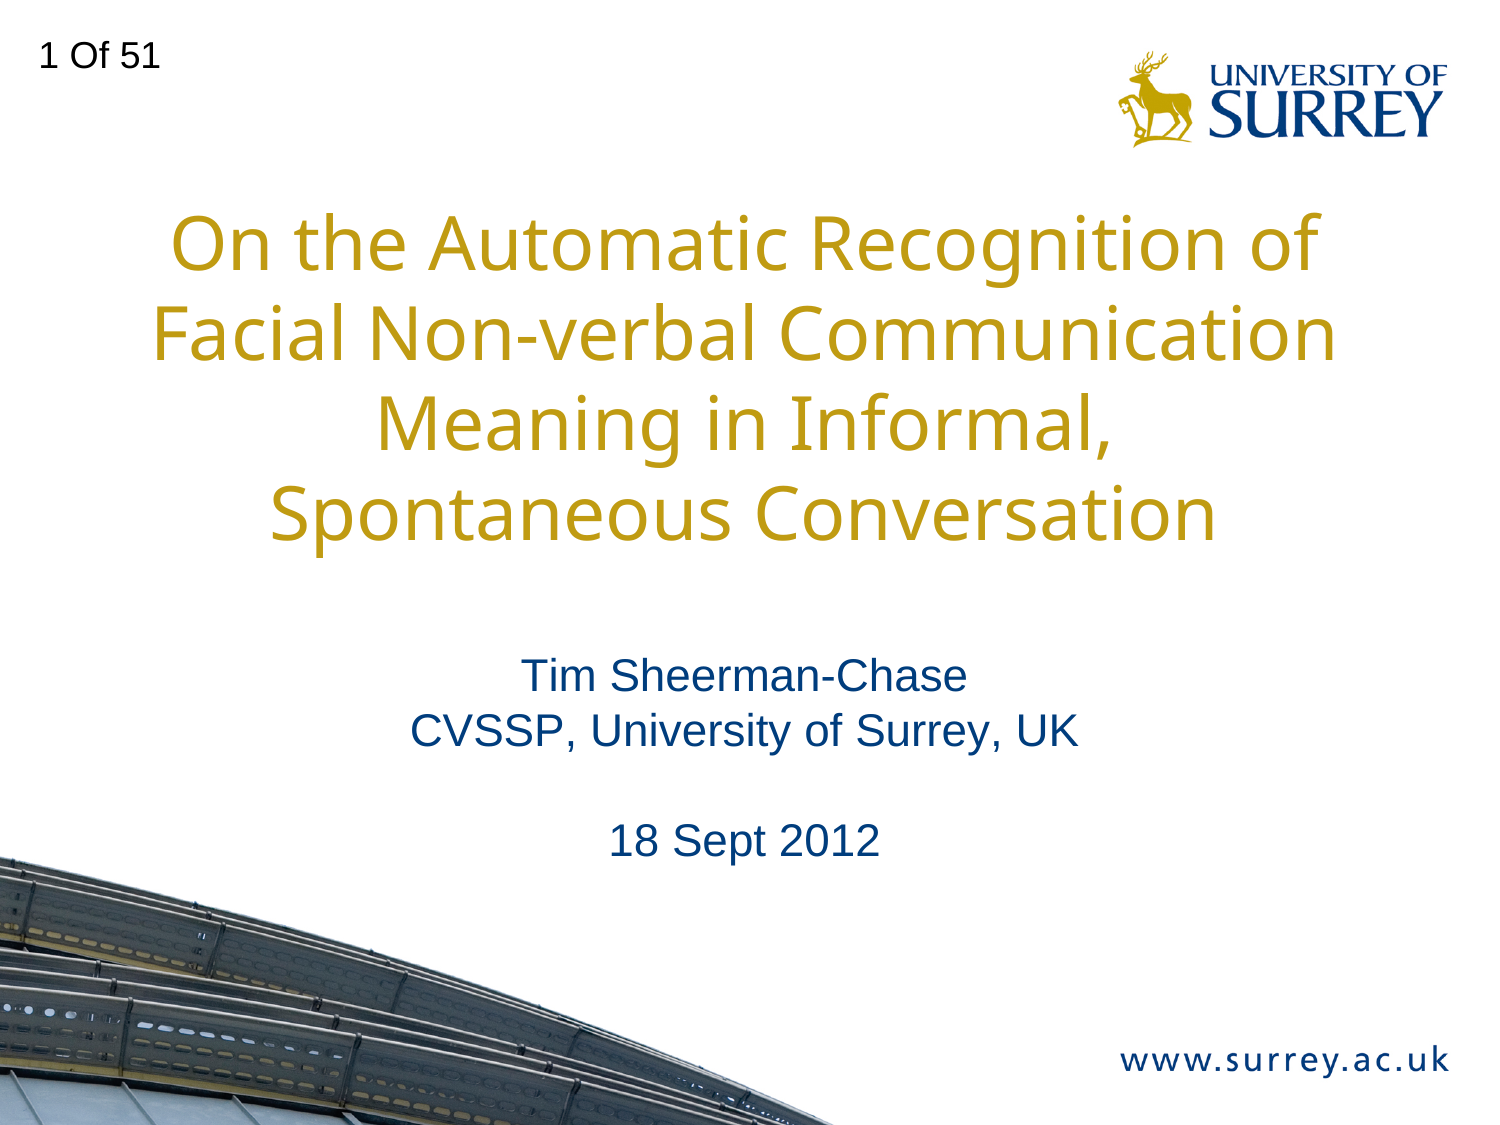

On the Automatic Recognition of Facial Non-verbal Communication Meaning in Informal, Spontaneous Conversation
Tim Sheerman-Chase
CVSSP, University of Surrey, UK
18 Sept 2012